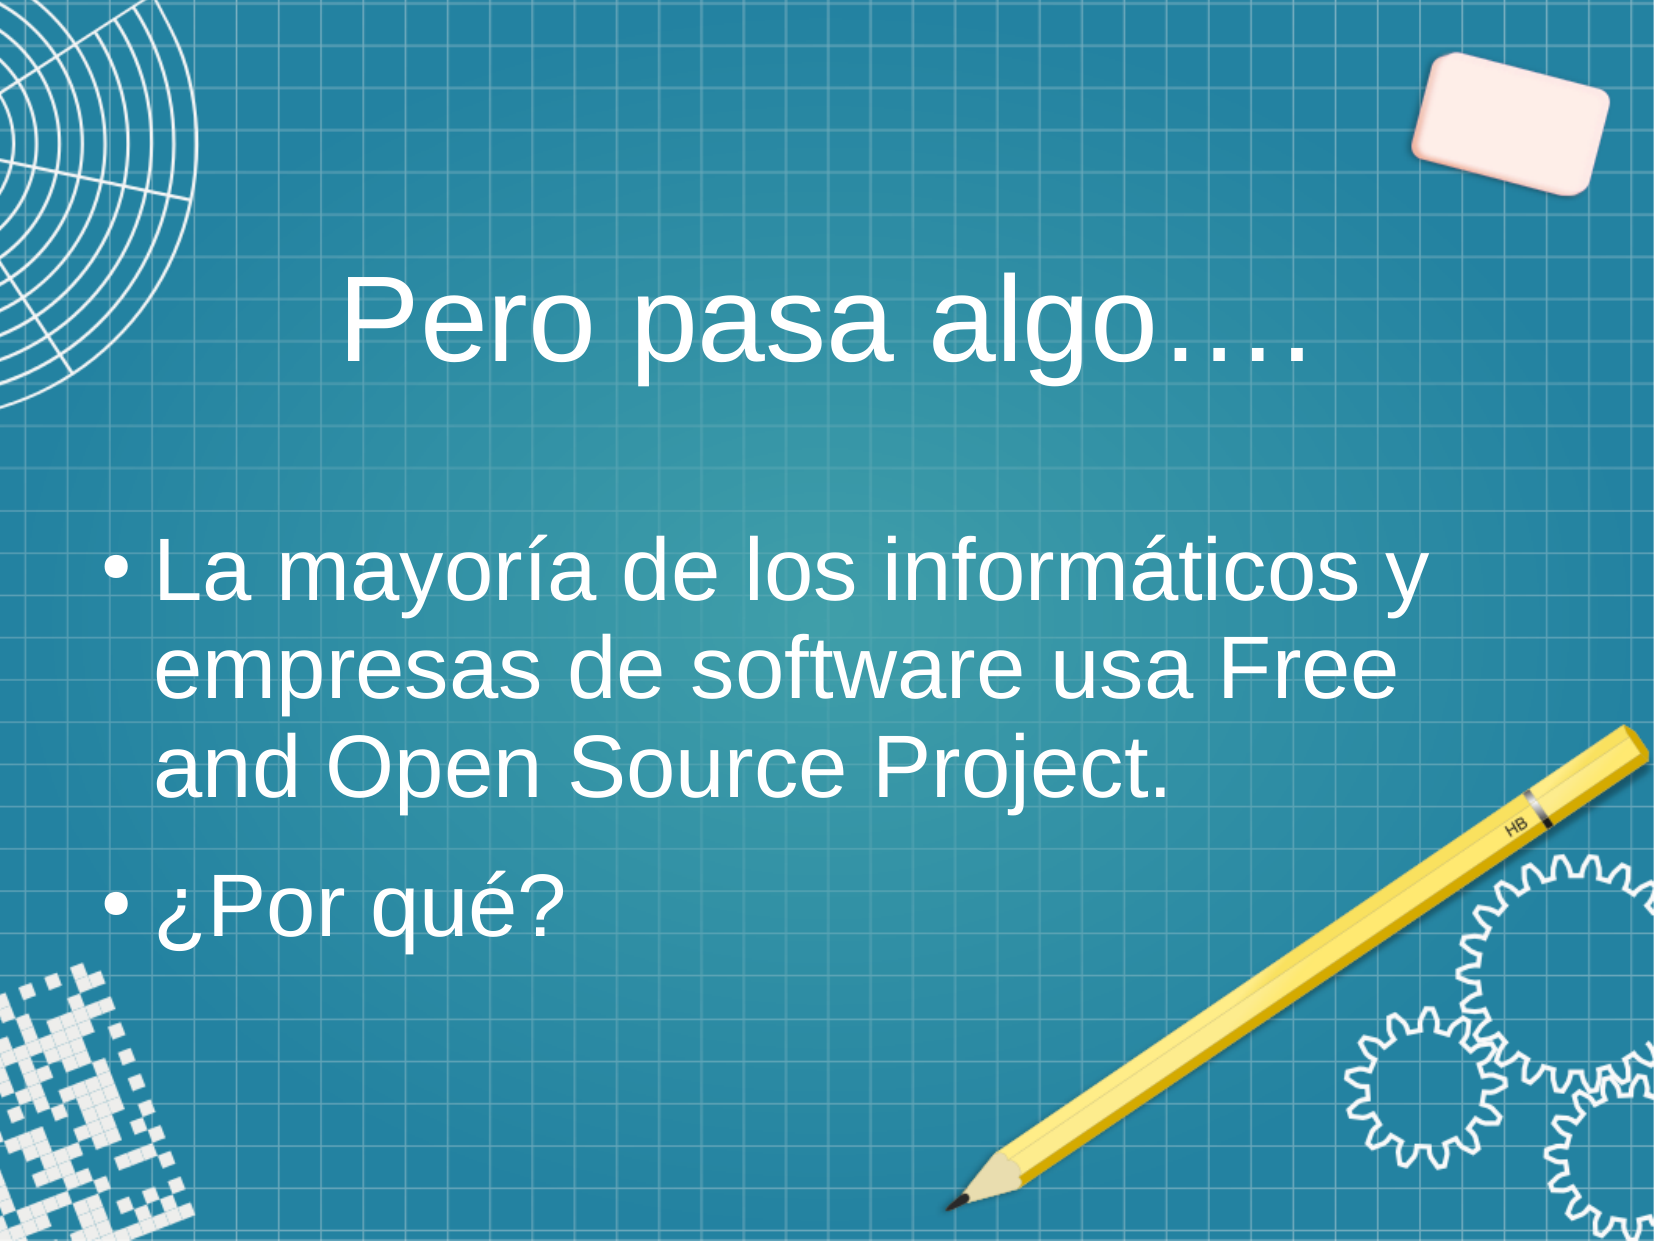

# Pero pasa algo….
La mayoría de los informáticos y empresas de software usa Free and Open Source Project.
¿Por qué?